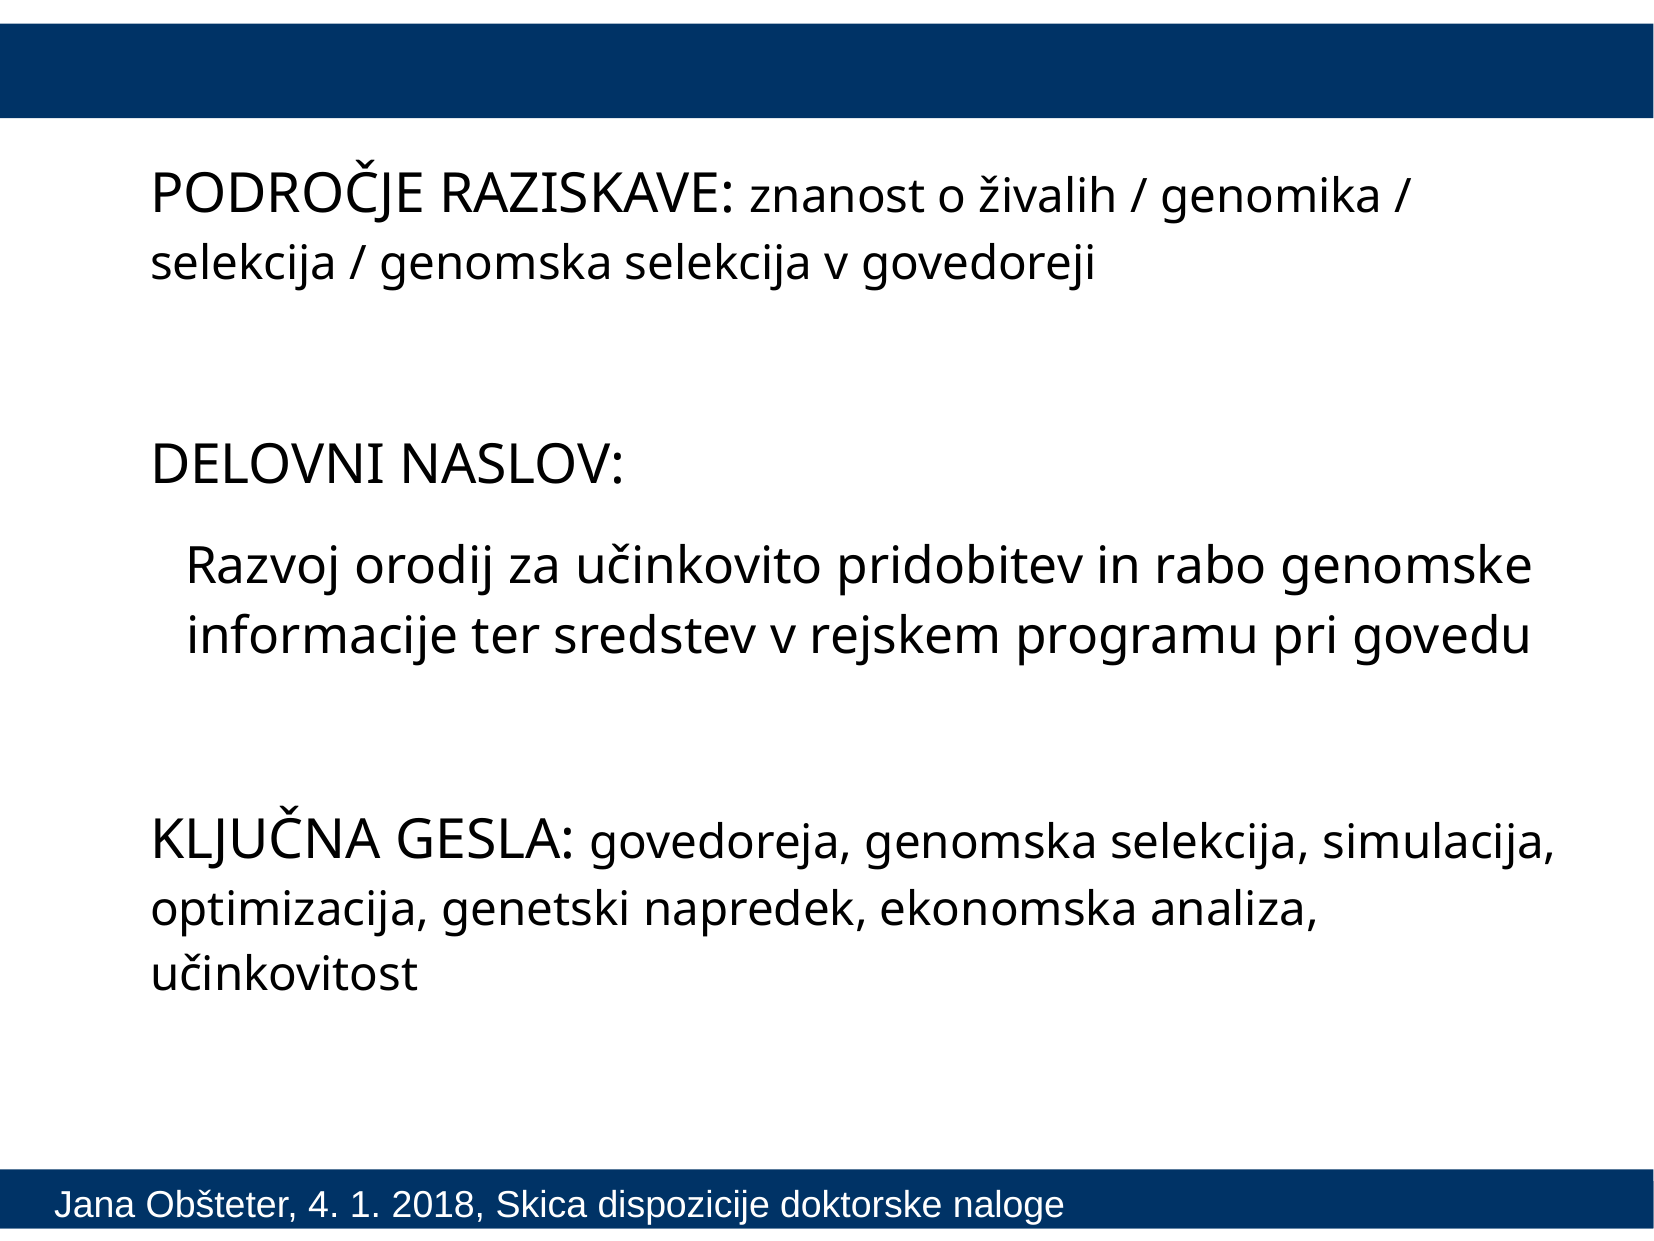

# PODROČJE RAZISKAVE: znanost o živalih / genomika / selekcija / genomska selekcija v govedoreji
DELOVNI NASLOV:
Razvoj orodij za učinkovito pridobitev in rabo genomske informacije ter sredstev v rejskem programu pri govedu
KLJUČNA GESLA: govedoreja, genomska selekcija, simulacija, optimizacija, genetski napredek, ekonomska analiza, učinkovitost
 Jana Obšteter, 4. 1. 2017, Skica dispozicije doktorske naloge
 Jana Obšteter, 4. 1. 2018, Skica dispozicije doktorske naloge